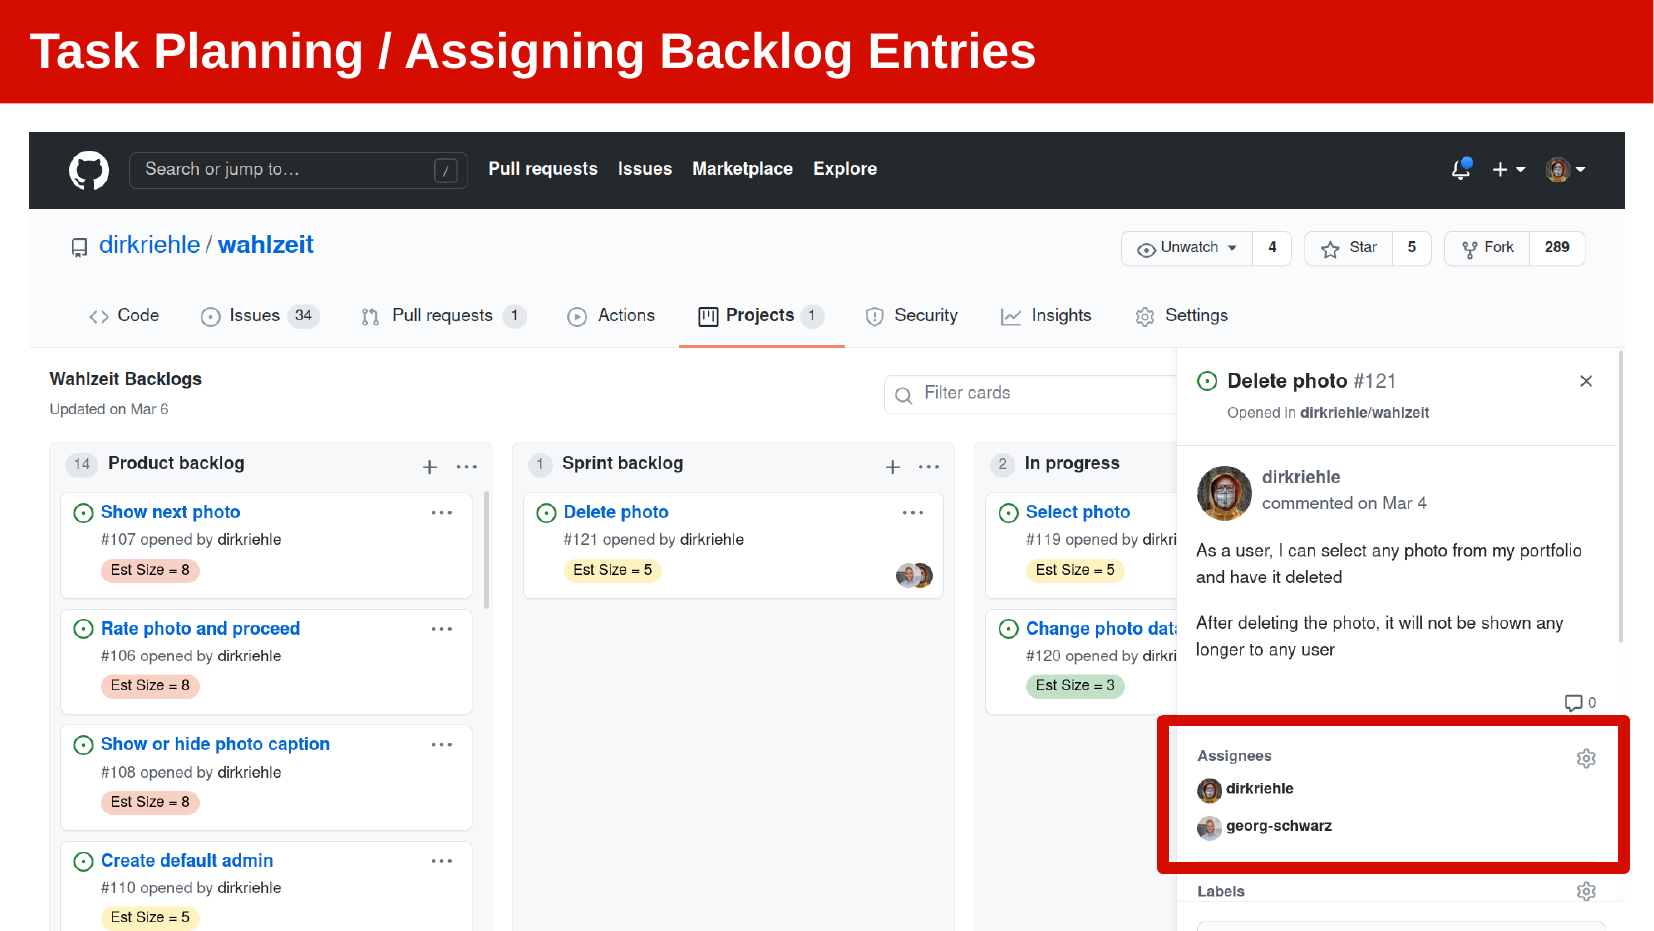

# Task Planning / Assigning Backlog Entries
The AMOS Project
21
© 2021 Dirk Riehle - Some Rights Reserved